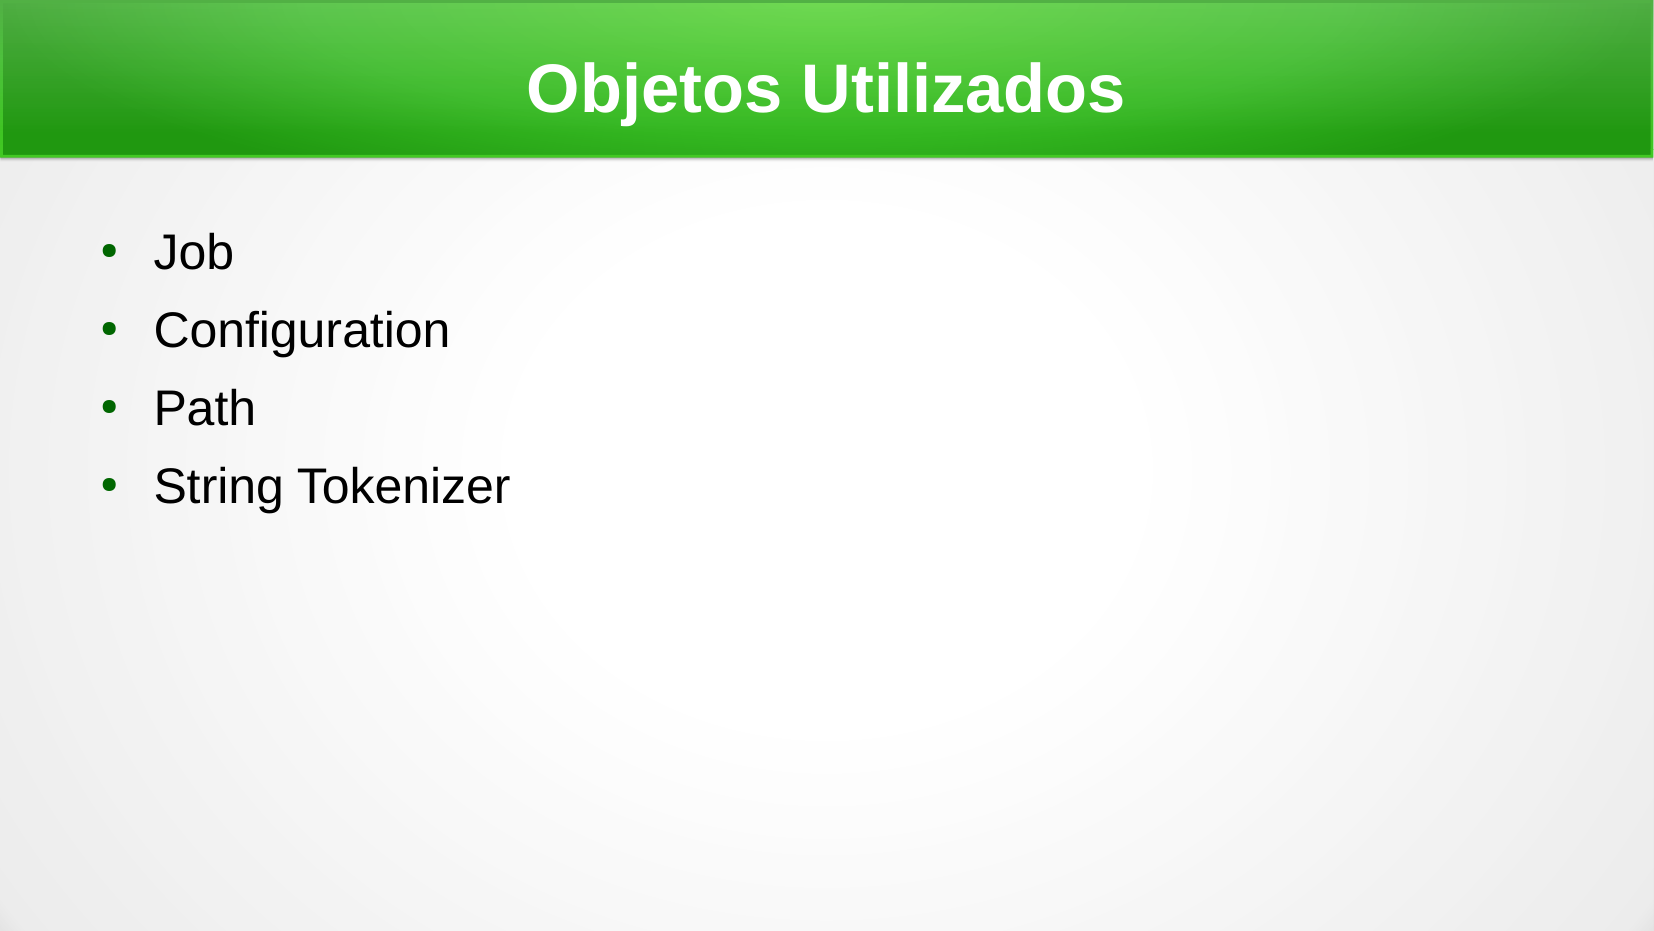

# Objetos Utilizados
Job
Configuration
Path
String Tokenizer